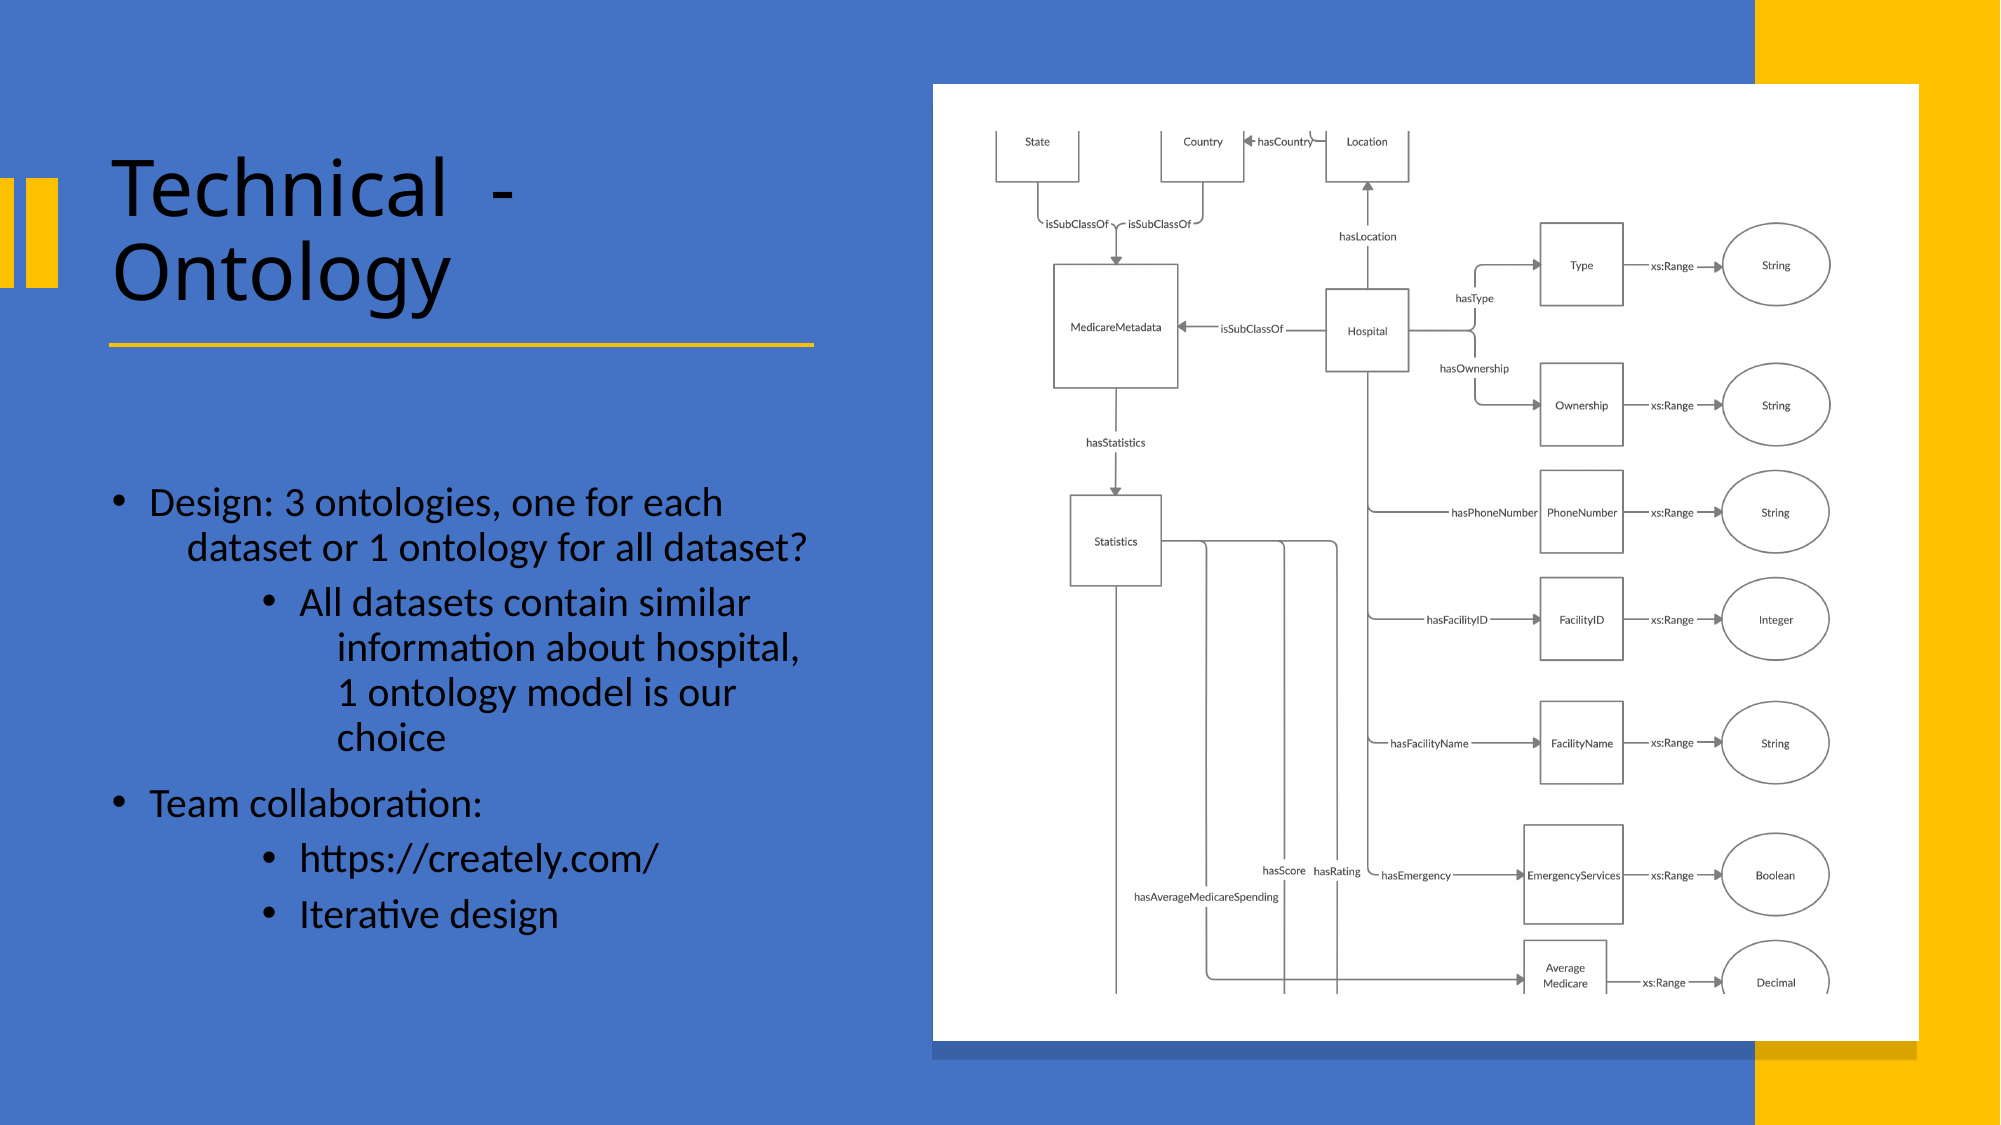

# Technical  - Ontology
Design: 3 ontologies, one for each dataset or 1 ontology for all dataset?
All datasets contain similar information about hospital, 1 ontology model is our choice
Team collaboration:
https://creately.com/
Iterative design